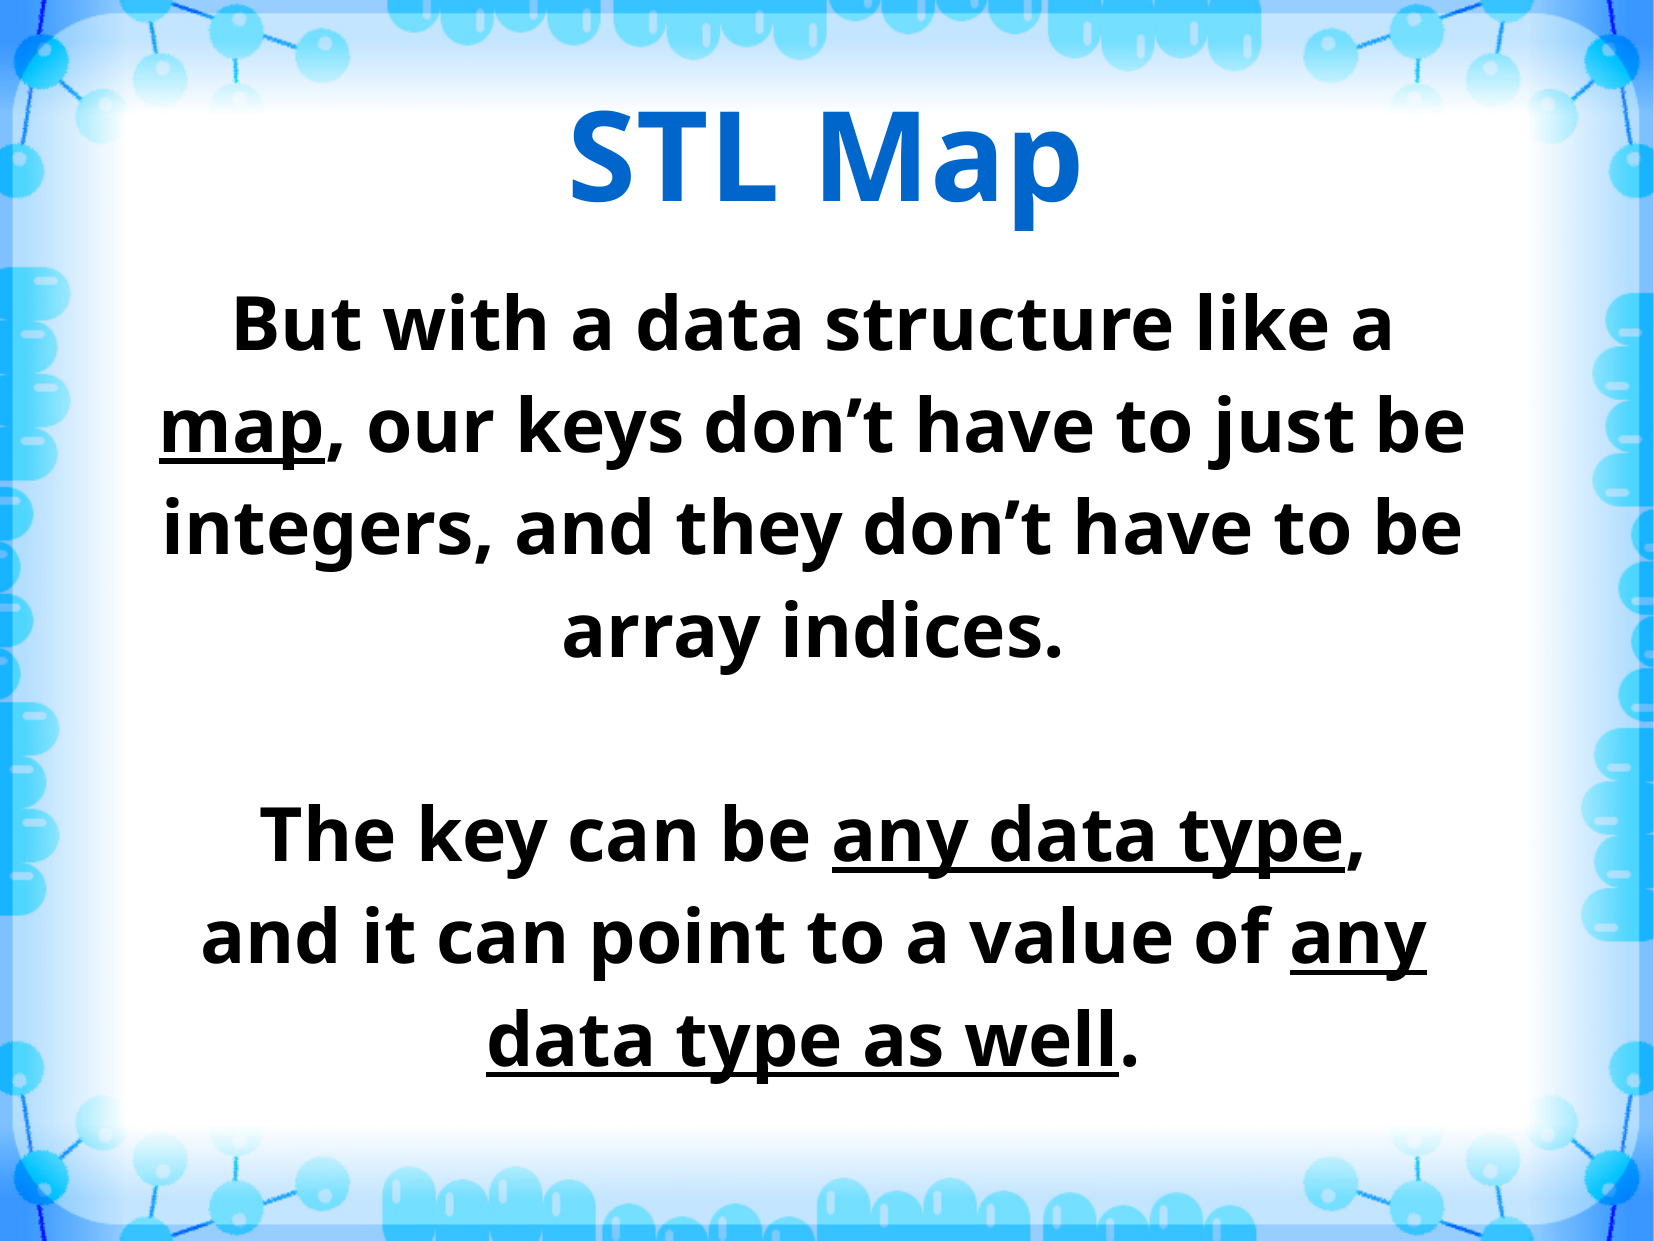

# STL Map
But with a data structure like a map, our keys don’t have to just be integers, and they don’t have to be
array indices.
The key can be any data type,
and it can point to a value of any data type as well.